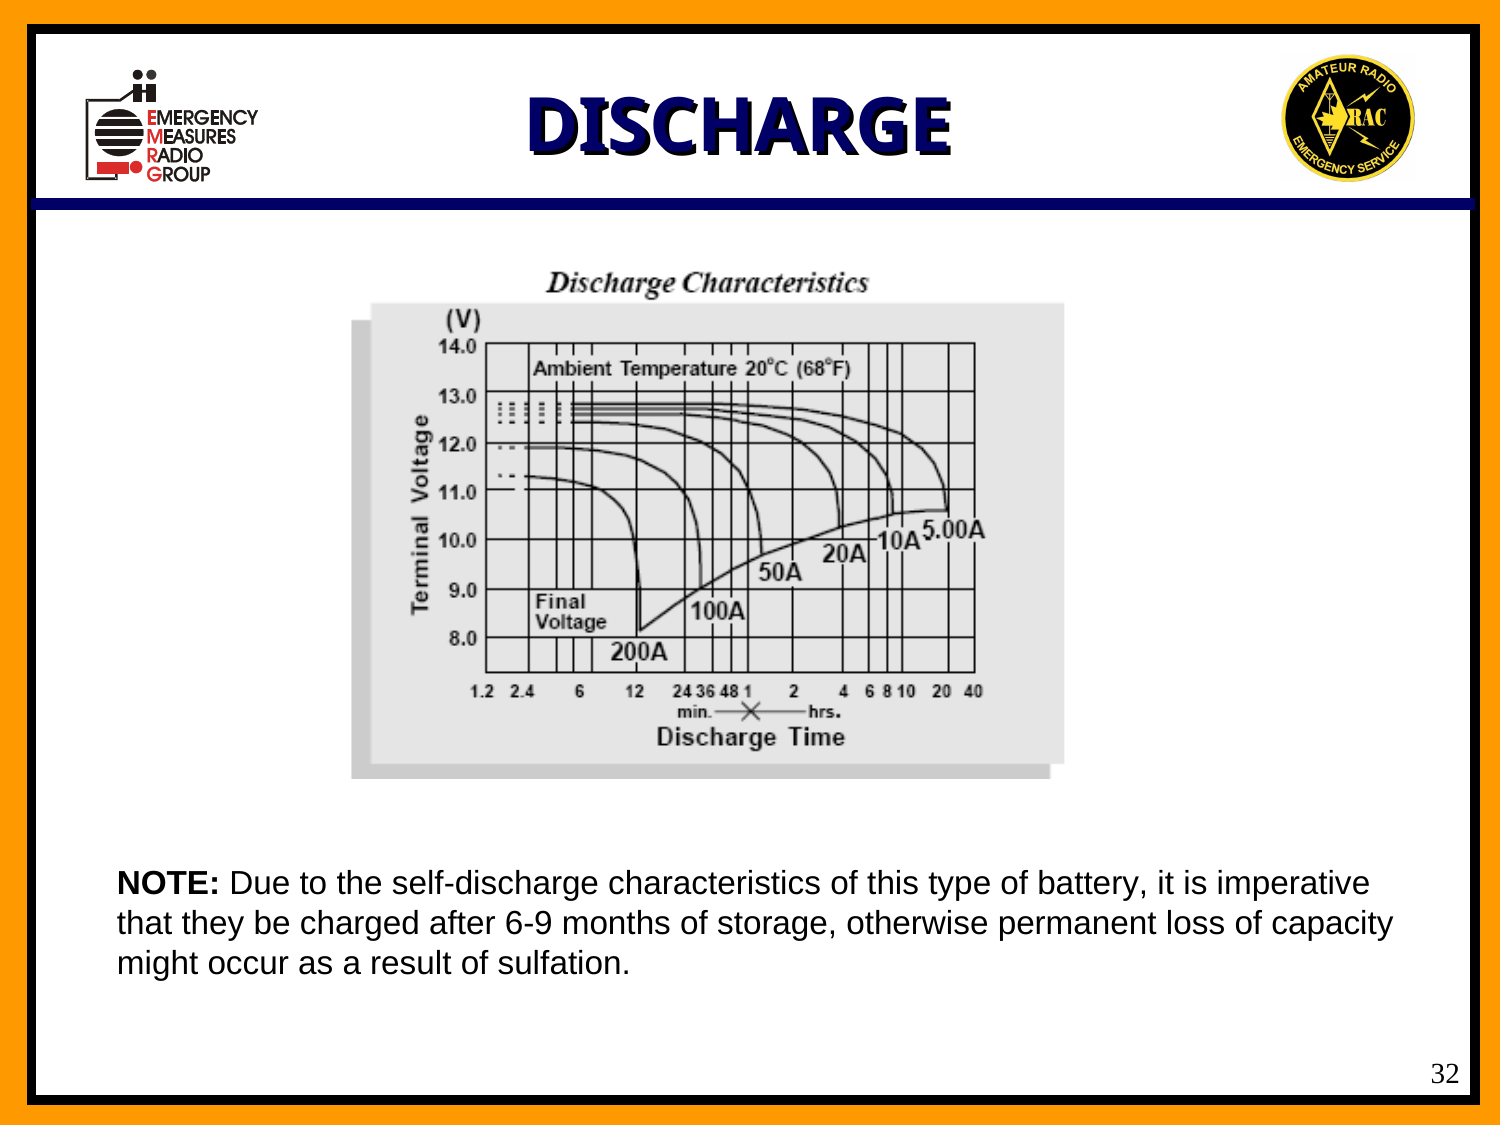

DISCHARGE
NOTE: Due to the self-discharge characteristics of this type of battery, it is imperative that they be charged after 6-9 months of storage, otherwise permanent loss of capacity might occur as a result of sulfation.
32